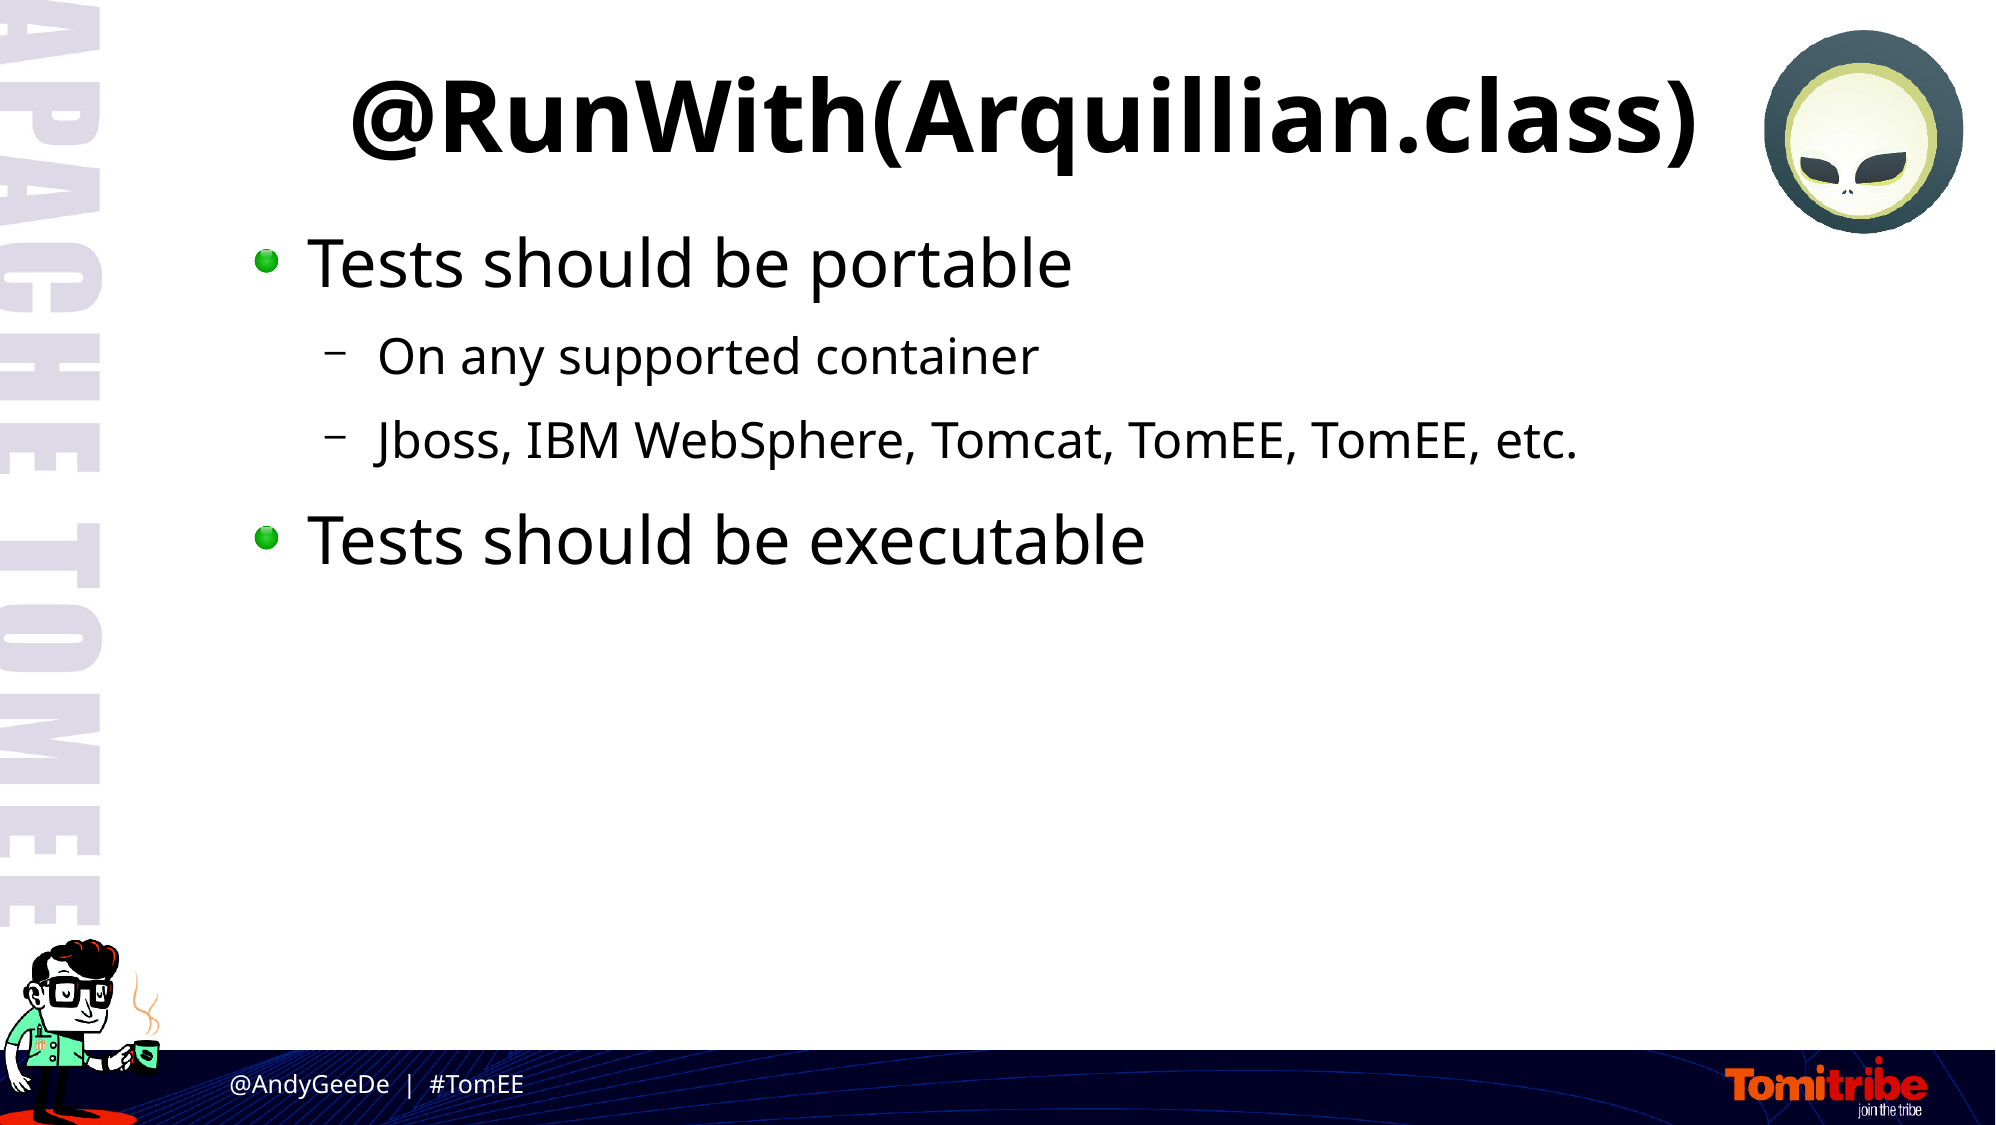

# @RunWith(Arquillian.class)
Tests should be portable
On any supported container
Jboss, IBM WebSphere, Tomcat, TomEE, TomEE, etc.
Tests should be executable
@AndyGeeDe | #TomEE